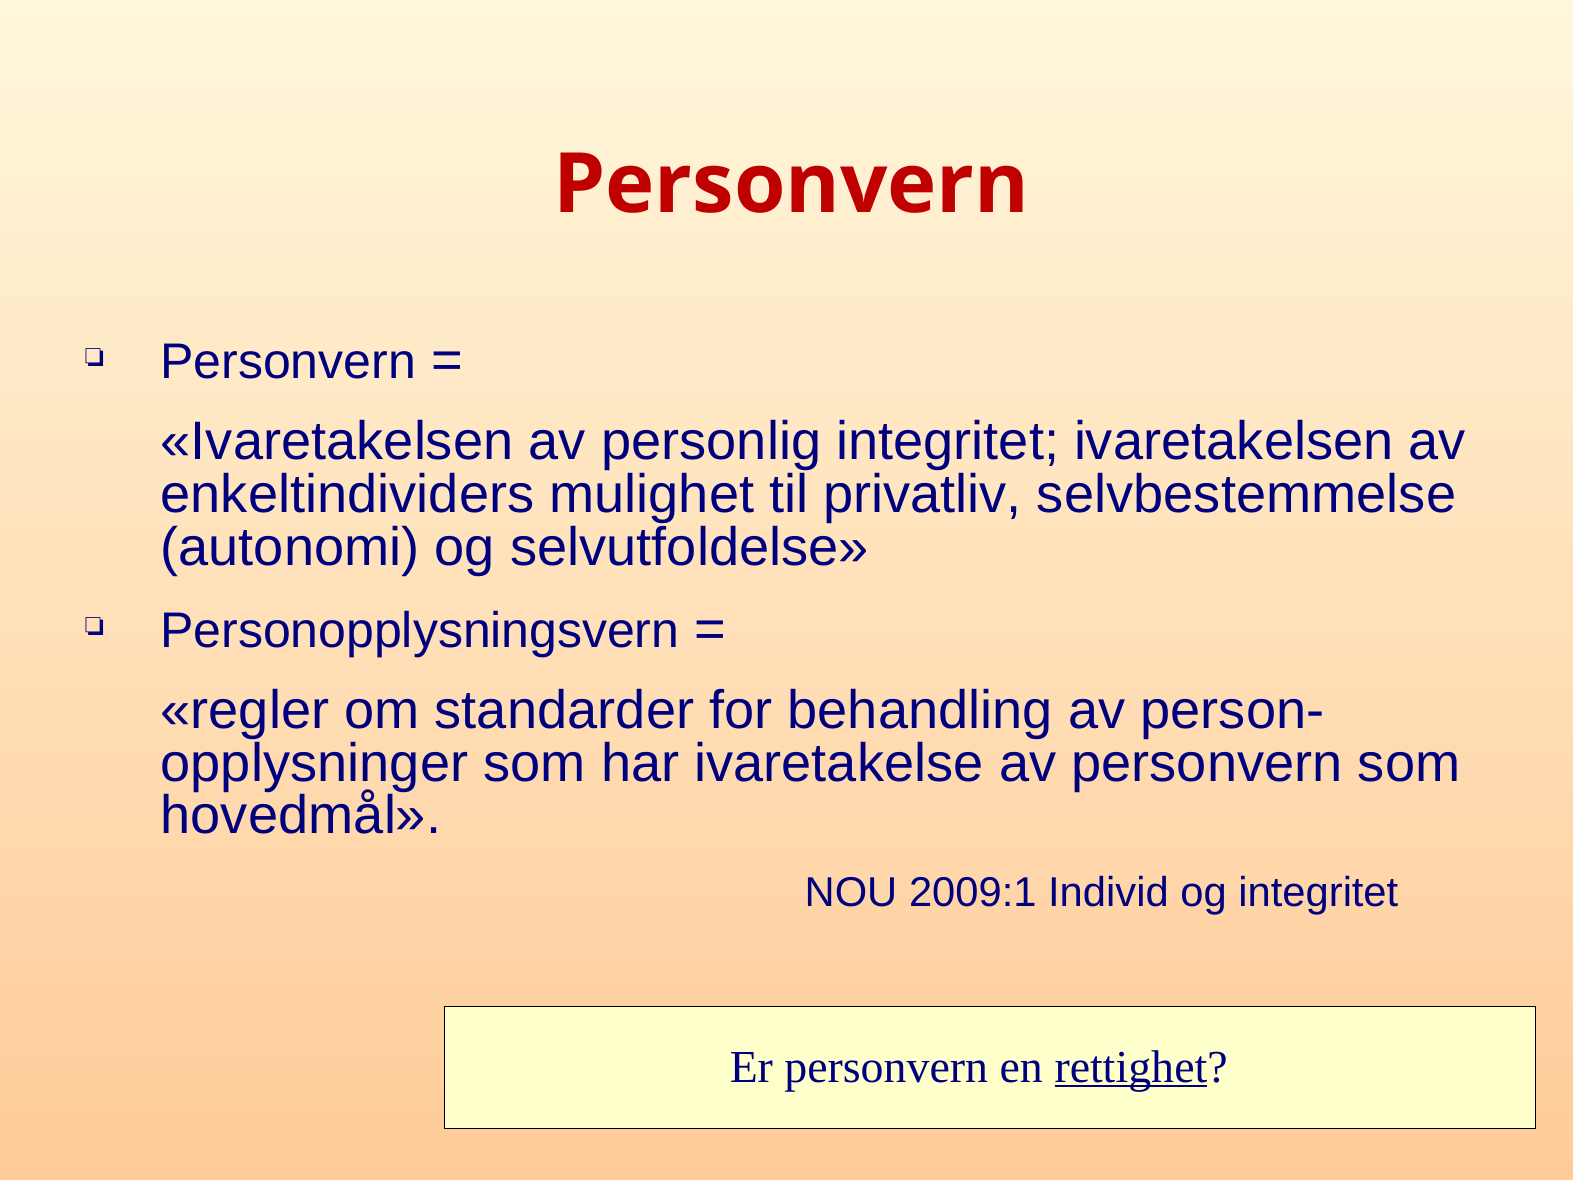

# Personvern
Personvern =
«Ivaretakelsen av personlig integritet; ivaretakelsen av enkeltindividers mulighet til privatliv, selvbestemmelse (autonomi) og selvutfoldelse»
Personopplysningsvern =
«regler om standarder for behandling av person- opplysninger som har ivaretakelse av personvern som hovedmål».
 NOU 2009:1 Individ og integritet
Er personvern en rettighet?